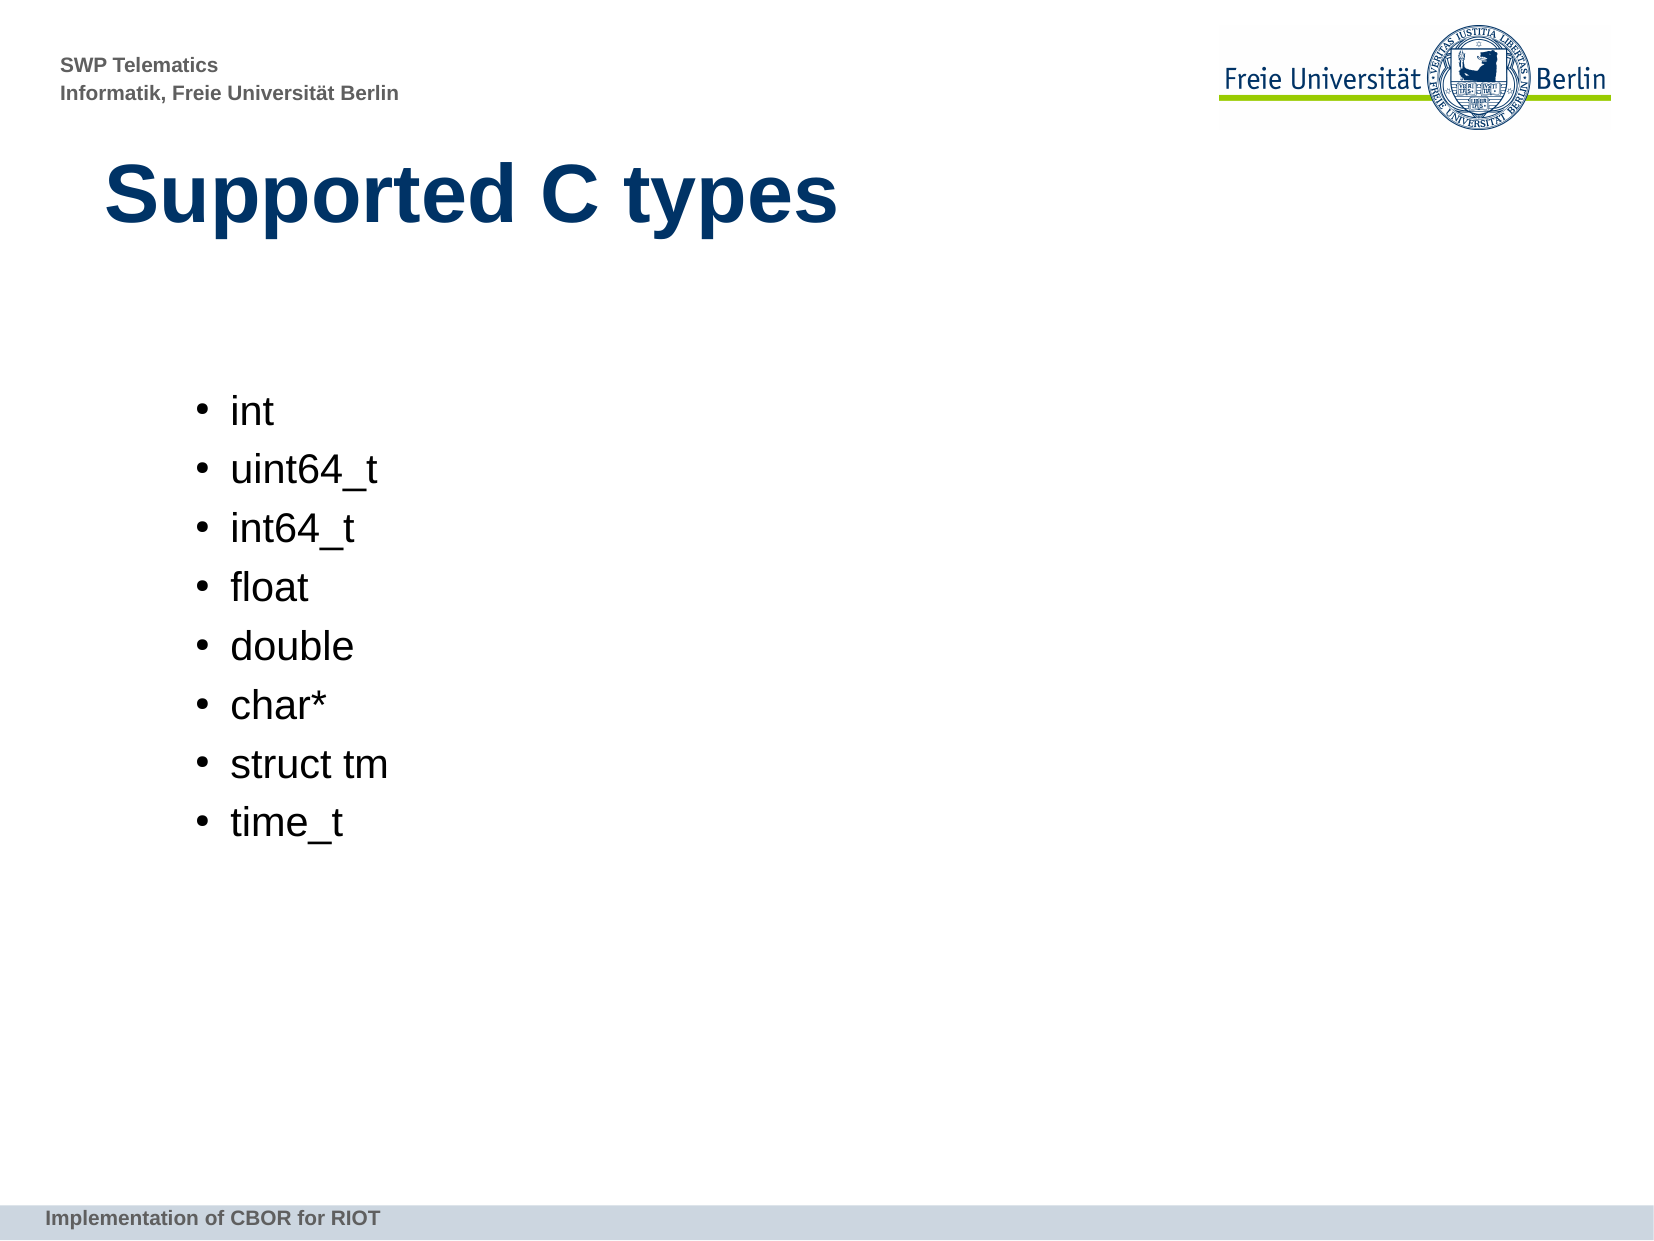

# Supported C types
int
uint64_t
int64_t
float
double
char*
struct tm
time_t